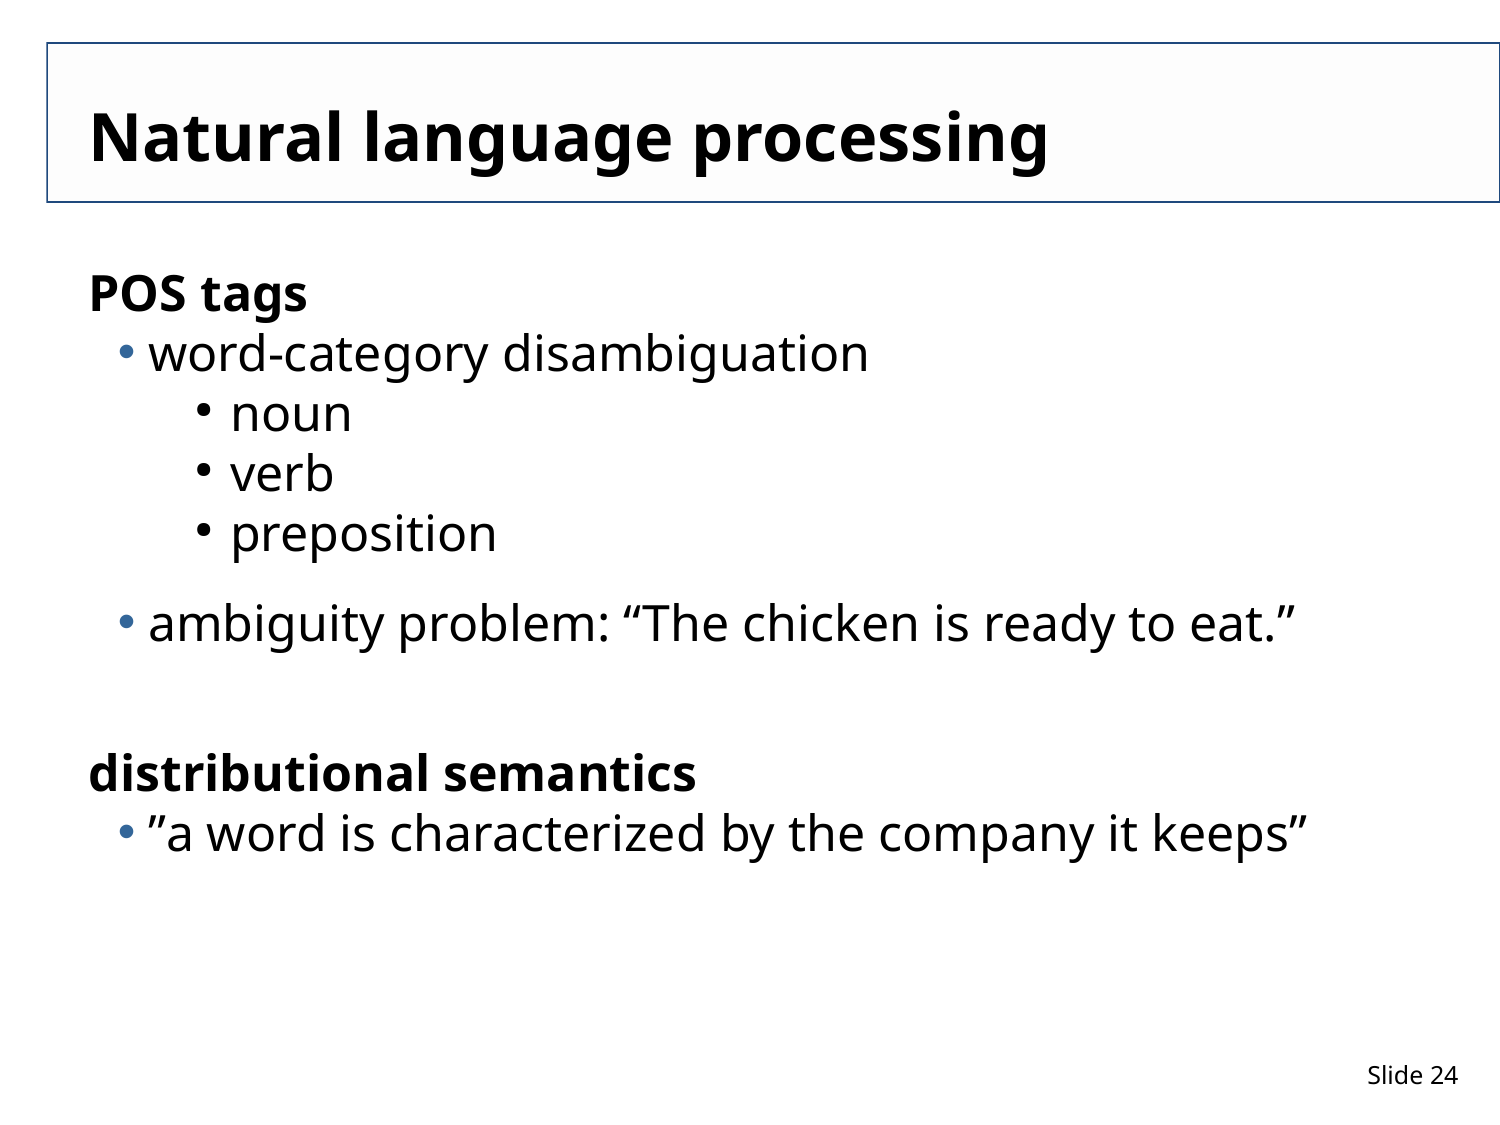

Natural language processing
POS tags
word-category disambiguation
noun
verb
preposition
ambiguity problem: “The chicken is ready to eat.”
distributional semantics
”a word is characterized by the company it keeps”